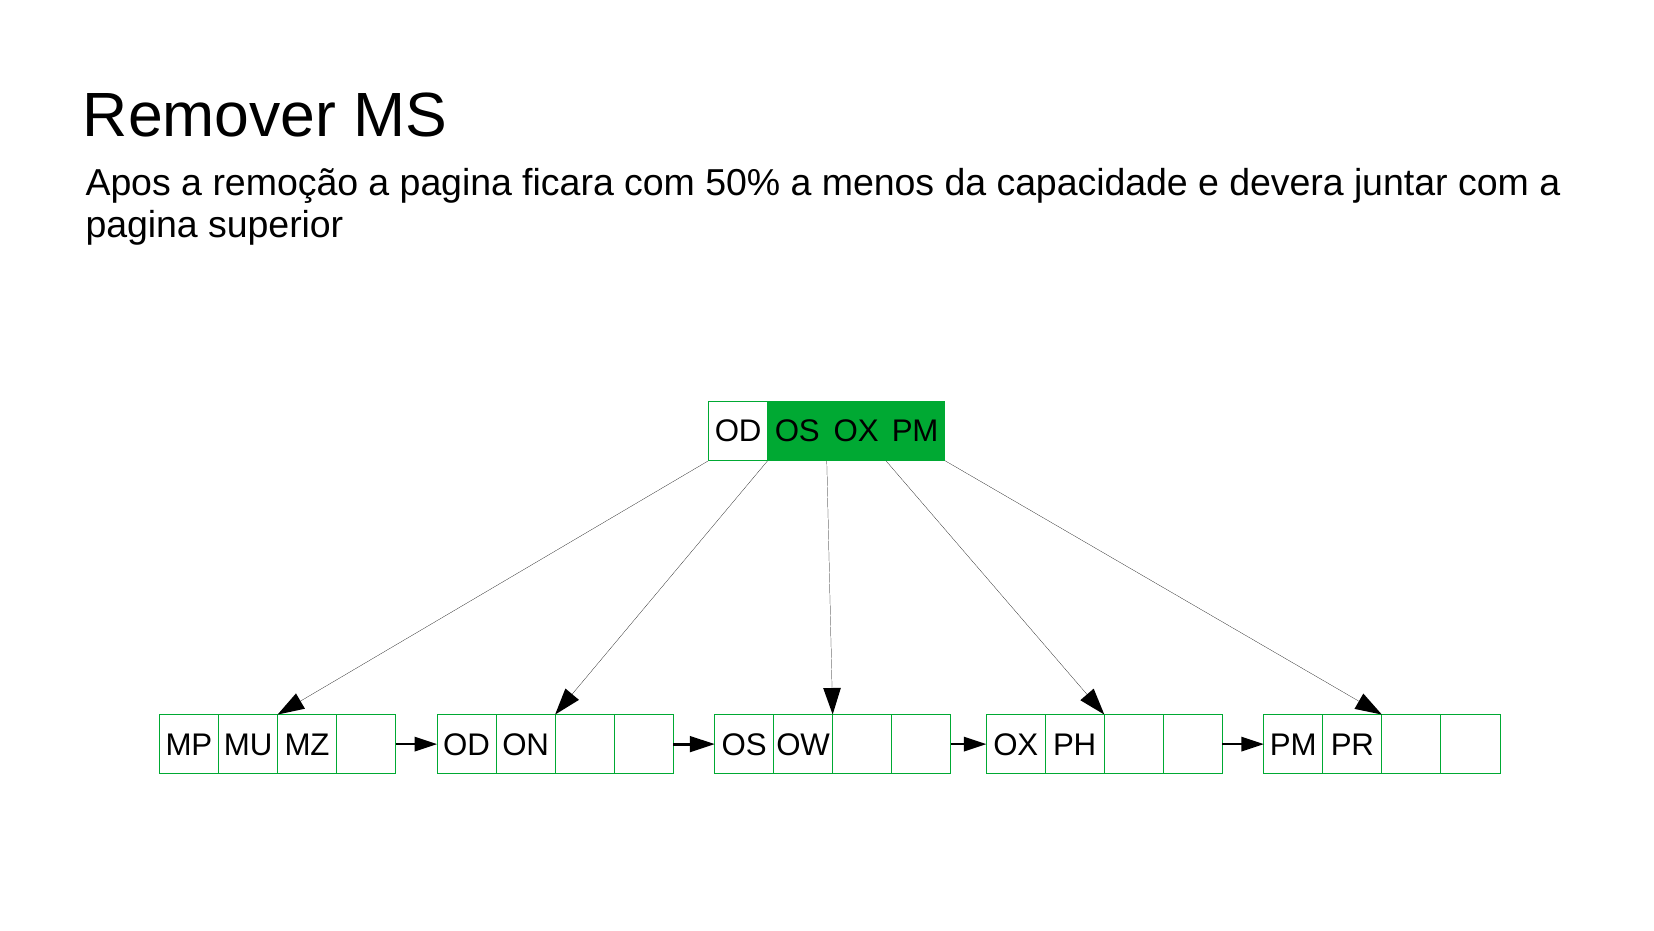

# Remover MS
Apos a remoção a pagina ficara com 50% a menos da capacidade e devera juntar com a pagina superior
OD
OS
OX
PM
MP
MU
MZ
OD
ON
OS
OW
OX
PH
PM
PR